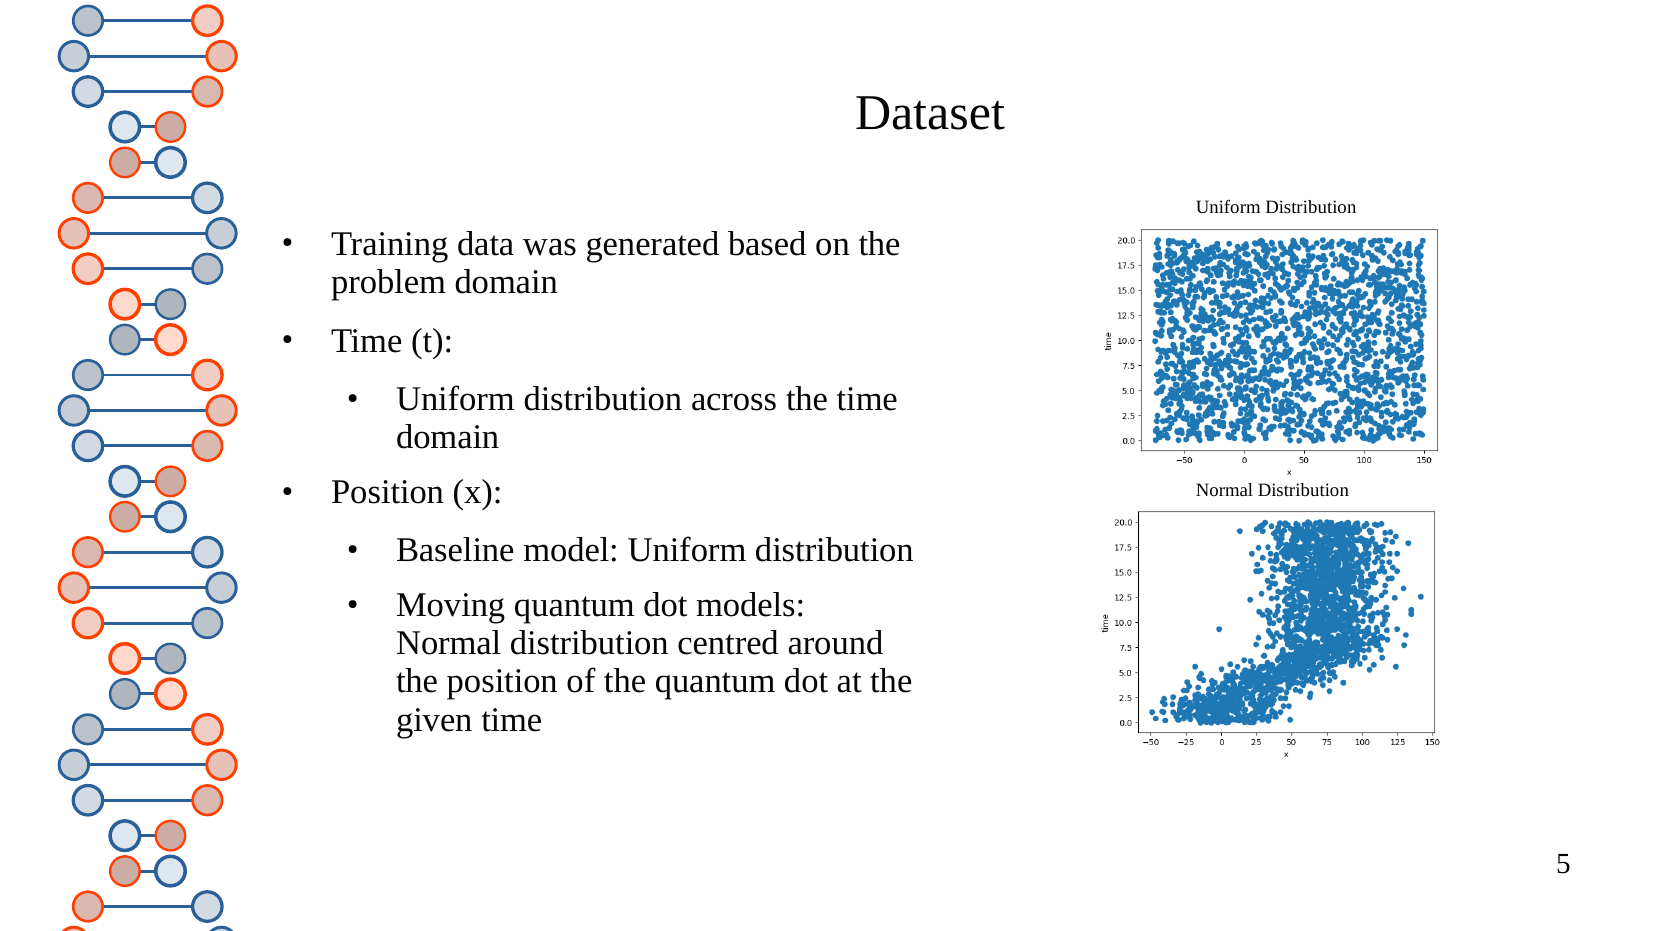

# Dataset
Uniform Distribution
Training data was generated based on the problem domain
Time (t):
Uniform distribution across the time domain
Position (x):
Baseline model: Uniform distribution
Moving quantum dot models: Normal distribution centred around the position of the quantum dot at the given time
Normal Distribution
5